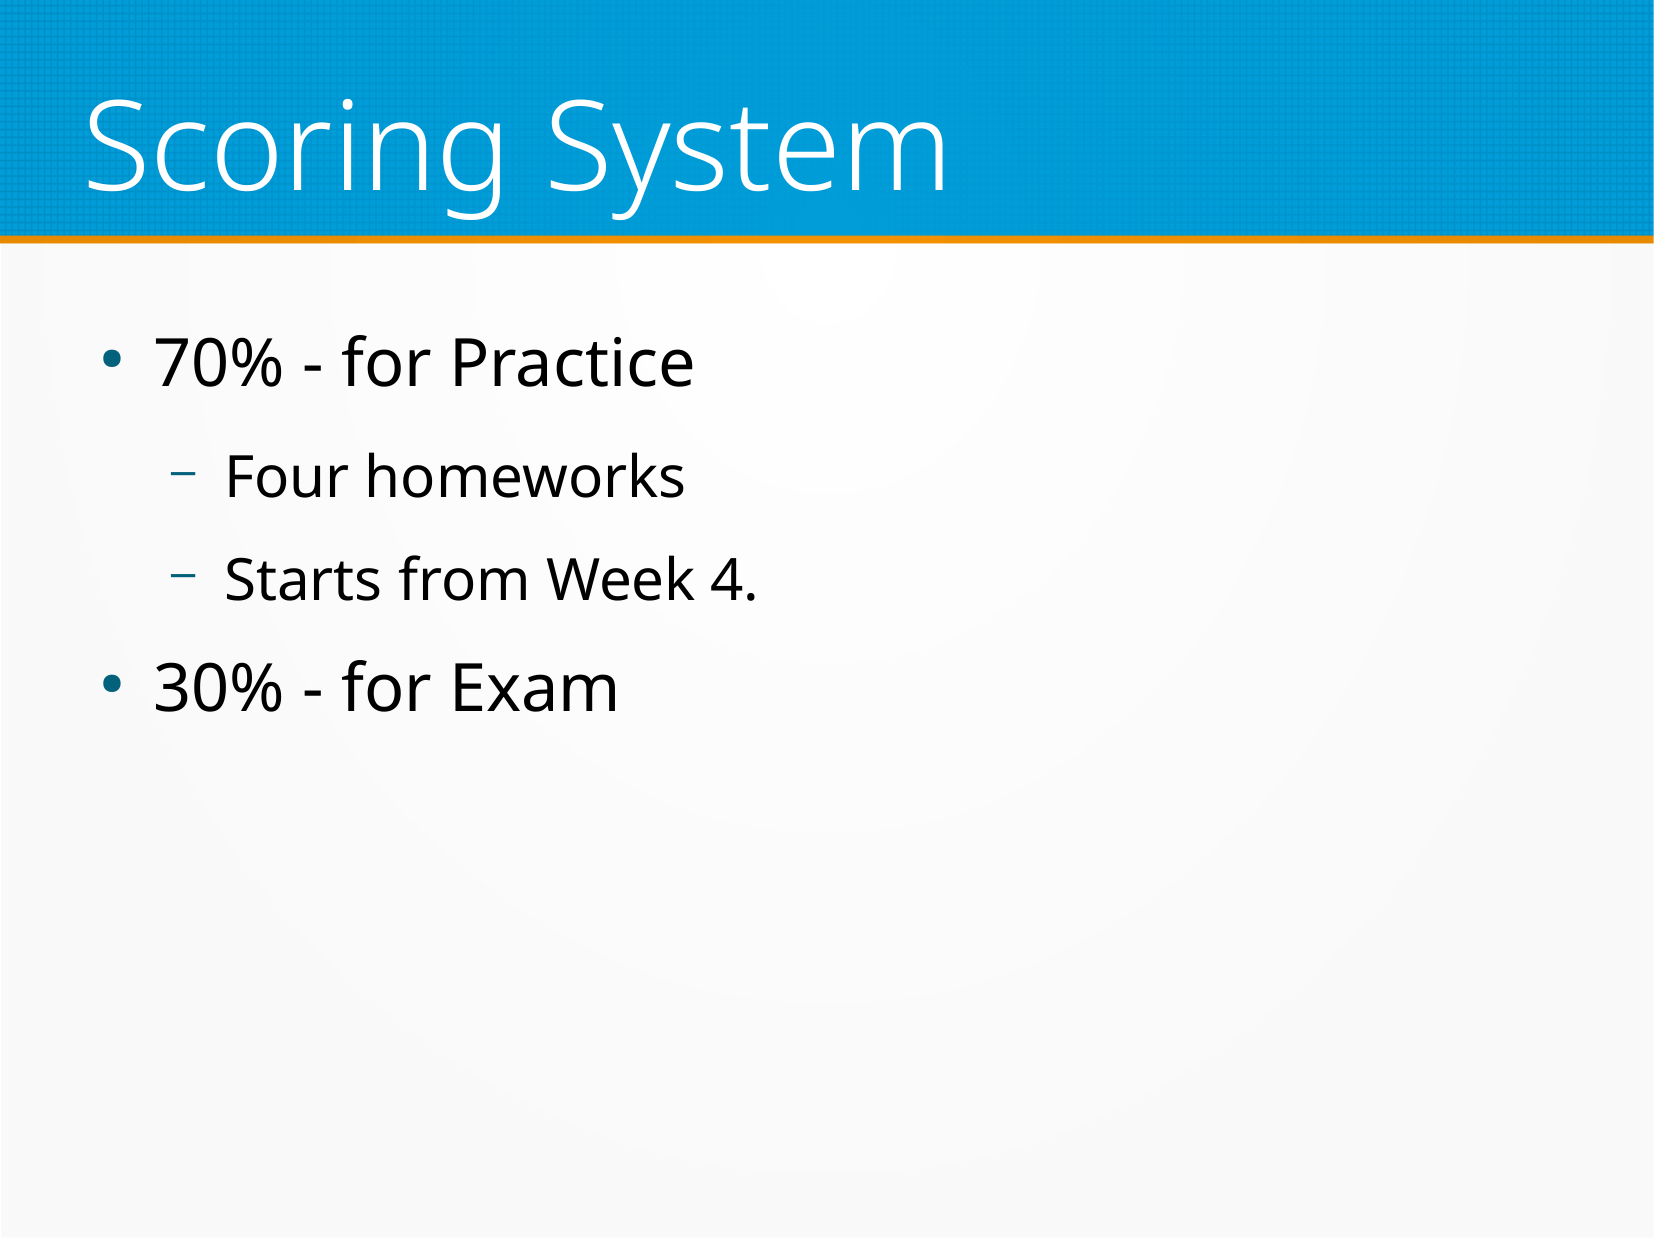

# Scoring System
70% - for Practice
Four homeworks
Starts from Week 4.
30% - for Exam